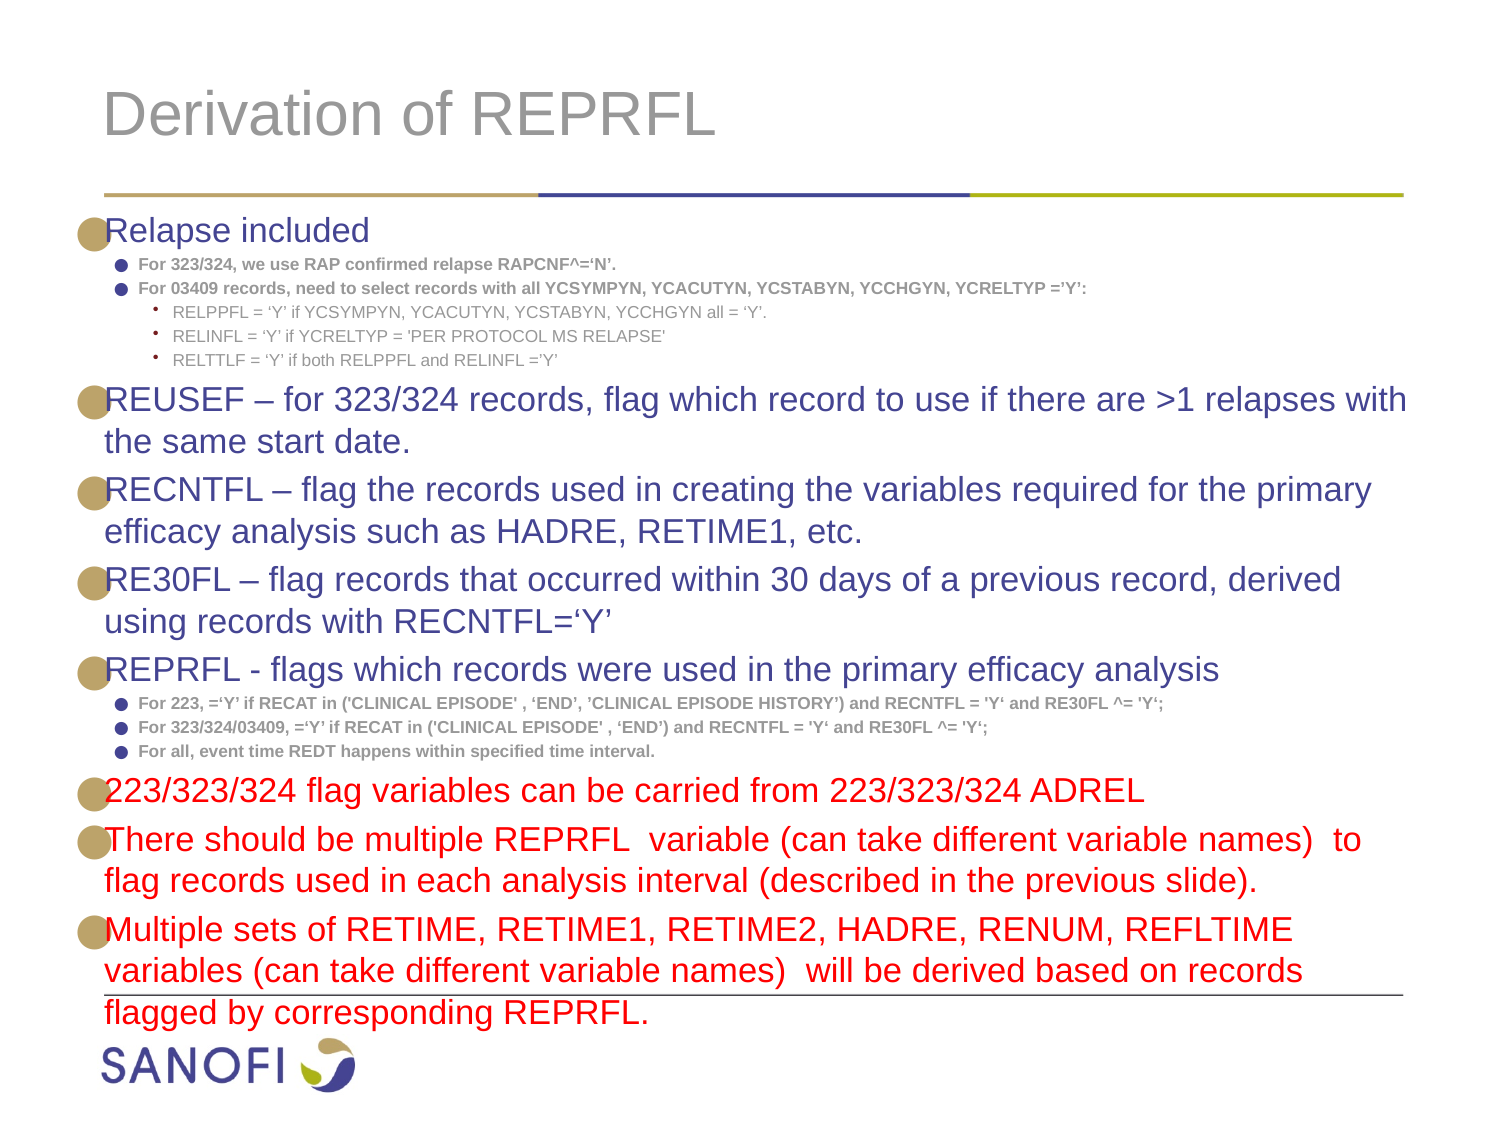

# Derivation of REPRFL
Relapse included
For 323/324, we use RAP confirmed relapse RAPCNF^=‘N’.
For 03409 records, need to select records with all YCSYMPYN, YCACUTYN, YCSTABYN, YCCHGYN, YCRELTYP =’Y’:
RELPPFL = ‘Y’ if YCSYMPYN, YCACUTYN, YCSTABYN, YCCHGYN all = ‘Y’.
RELINFL = ‘Y’ if YCRELTYP = 'PER PROTOCOL MS RELAPSE'
RELTTLF = ‘Y’ if both RELPPFL and RELINFL =’Y’
REUSEF – for 323/324 records, flag which record to use if there are >1 relapses with the same start date.
RECNTFL – flag the records used in creating the variables required for the primary efficacy analysis such as HADRE, RETIME1, etc.
RE30FL – flag records that occurred within 30 days of a previous record, derived using records with RECNTFL=‘Y’
REPRFL - flags which records were used in the primary efficacy analysis
For 223, =‘Y’ if RECAT in ('CLINICAL EPISODE' , ‘END’, ’CLINICAL EPISODE HISTORY’) and RECNTFL = 'Y‘ and RE30FL ^= 'Y‘;
For 323/324/03409, =‘Y’ if RECAT in ('CLINICAL EPISODE' , ‘END’) and RECNTFL = 'Y‘ and RE30FL ^= 'Y‘;
For all, event time REDT happens within specified time interval.
223/323/324 flag variables can be carried from 223/323/324 ADREL
There should be multiple REPRFL variable (can take different variable names) to flag records used in each analysis interval (described in the previous slide).
Multiple sets of RETIME, RETIME1, RETIME2, HADRE, RENUM, REFLTIME variables (can take different variable names) will be derived based on records flagged by corresponding REPRFL.